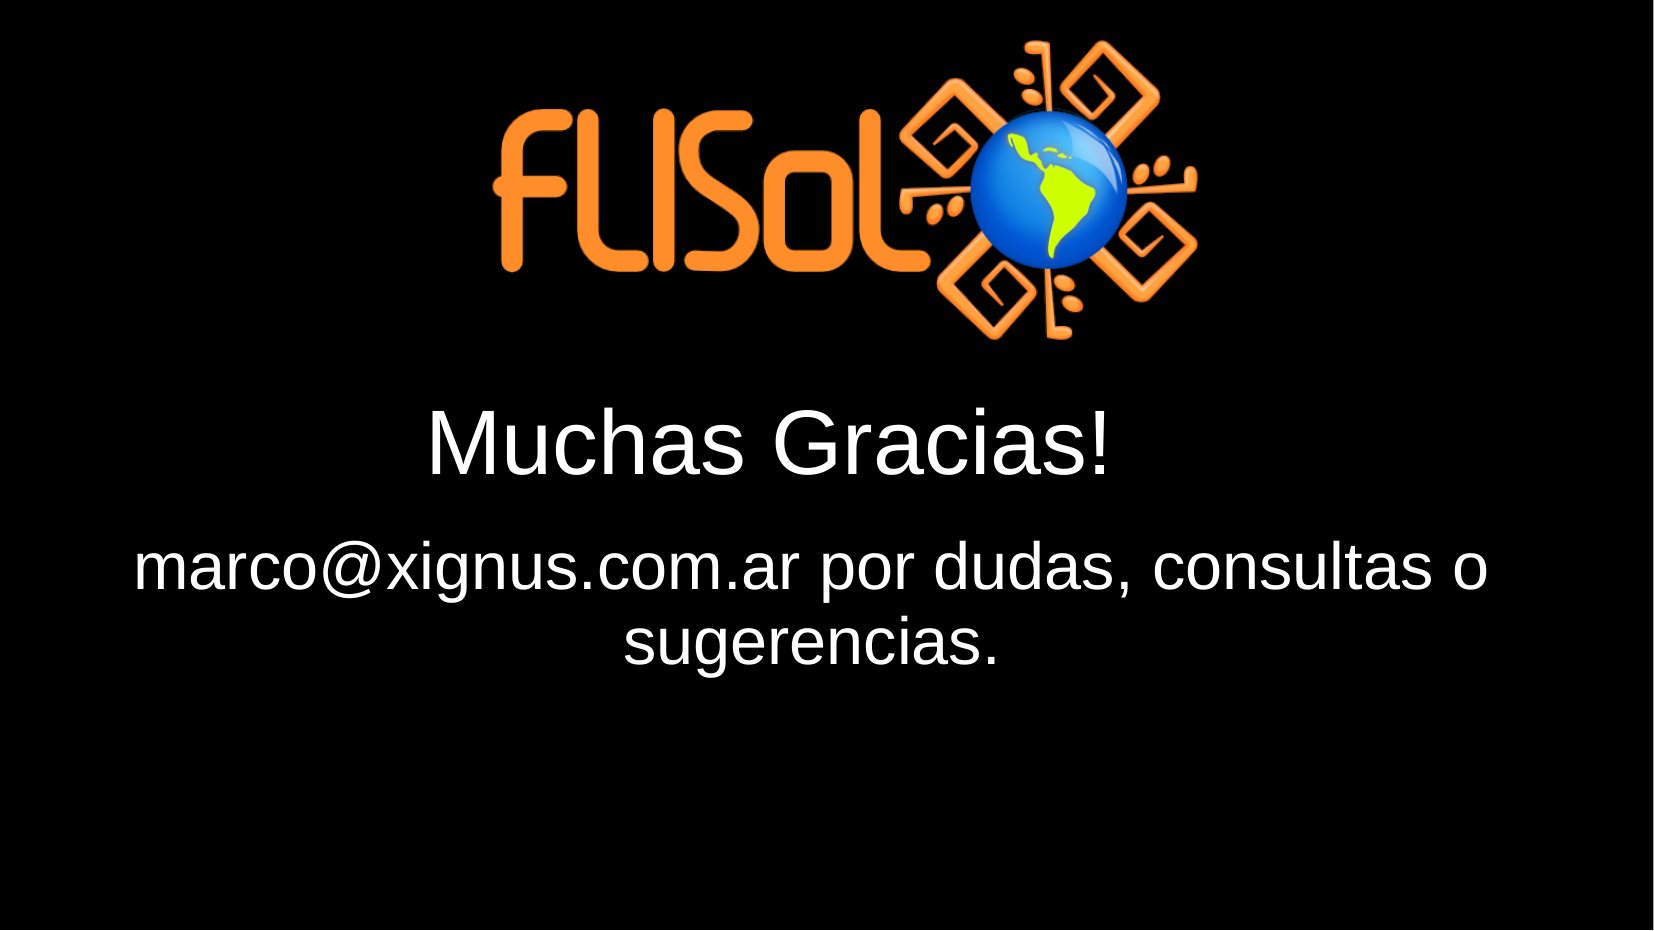

marco@xignus.com.ar por dudas, consultas o sugerencias.
# Muchas Gracias!